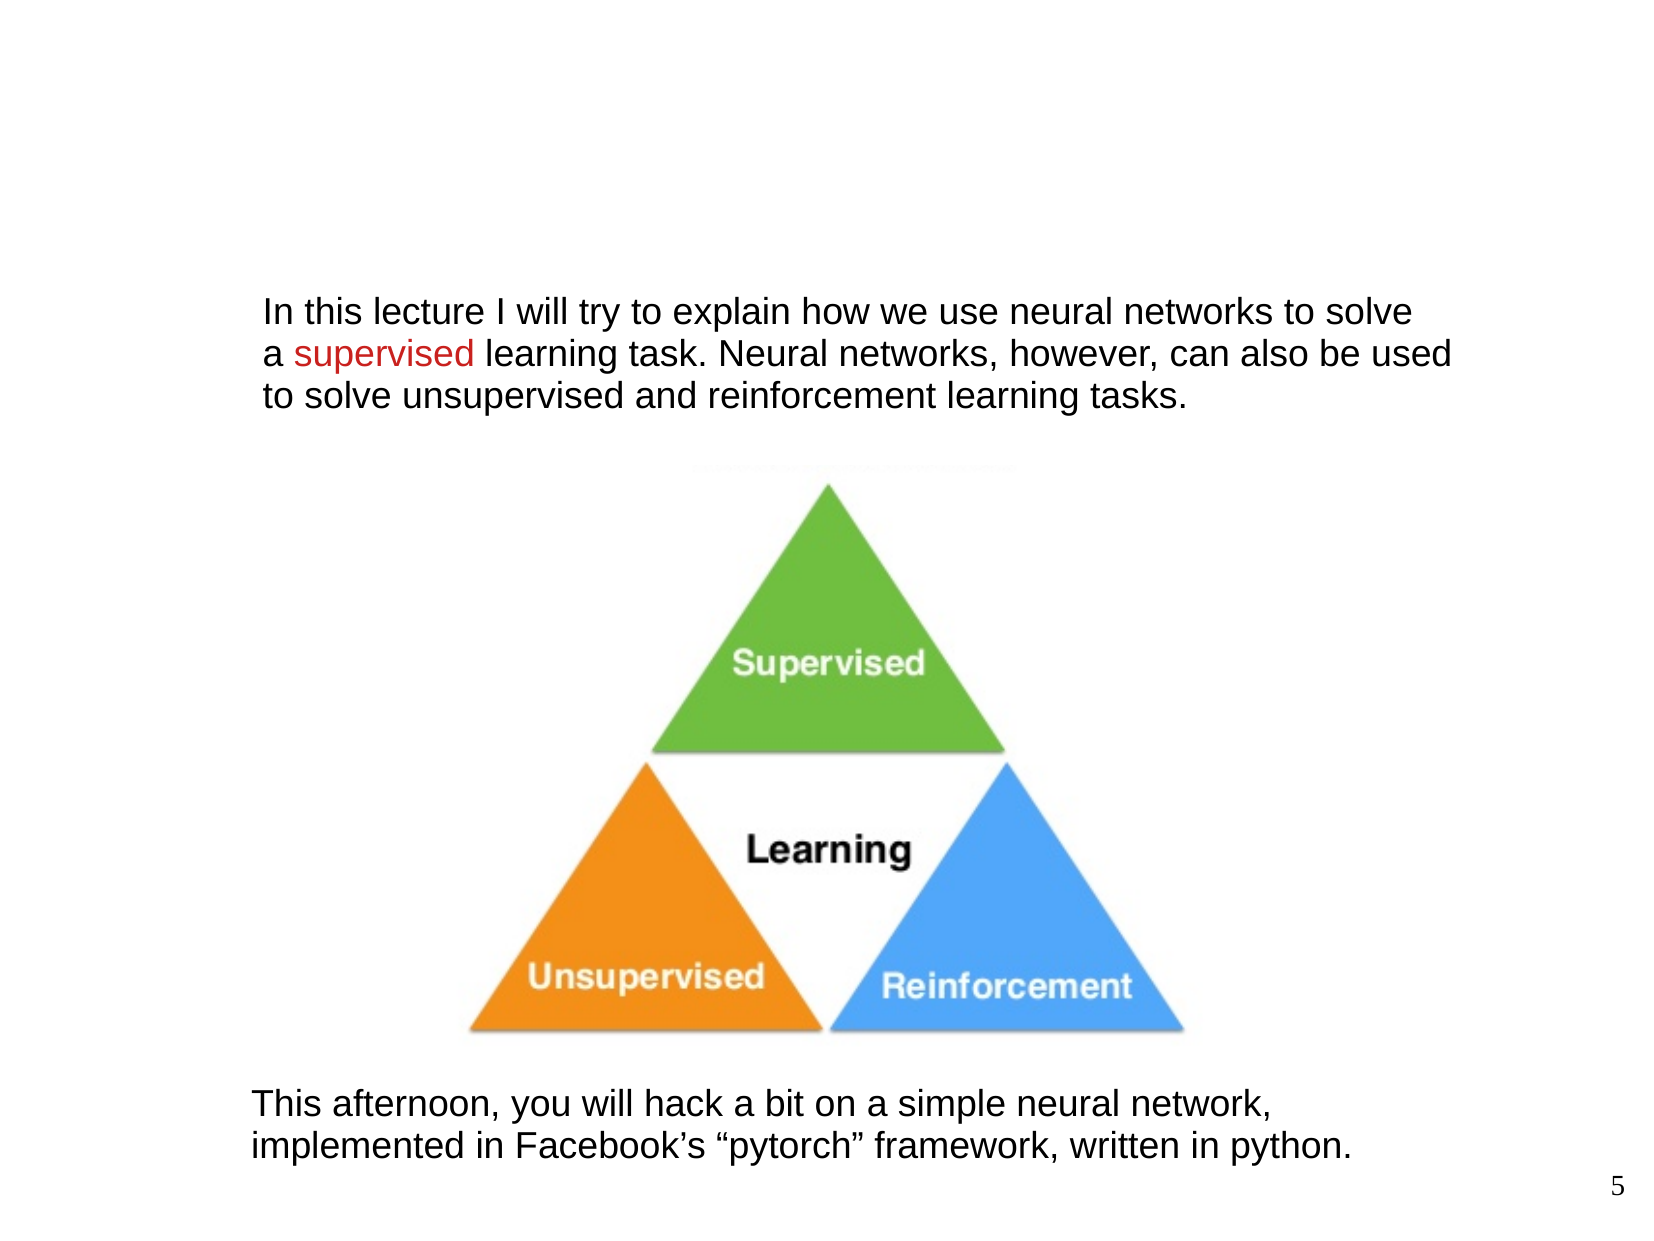

In this lecture I will try to explain how we use neural networks to solve
a supervised learning task. Neural networks, however, can also be used
to solve unsupervised and reinforcement learning tasks.
This afternoon, you will hack a bit on a simple neural network,
implemented in Facebook’s “pytorch” framework, written in python.
5